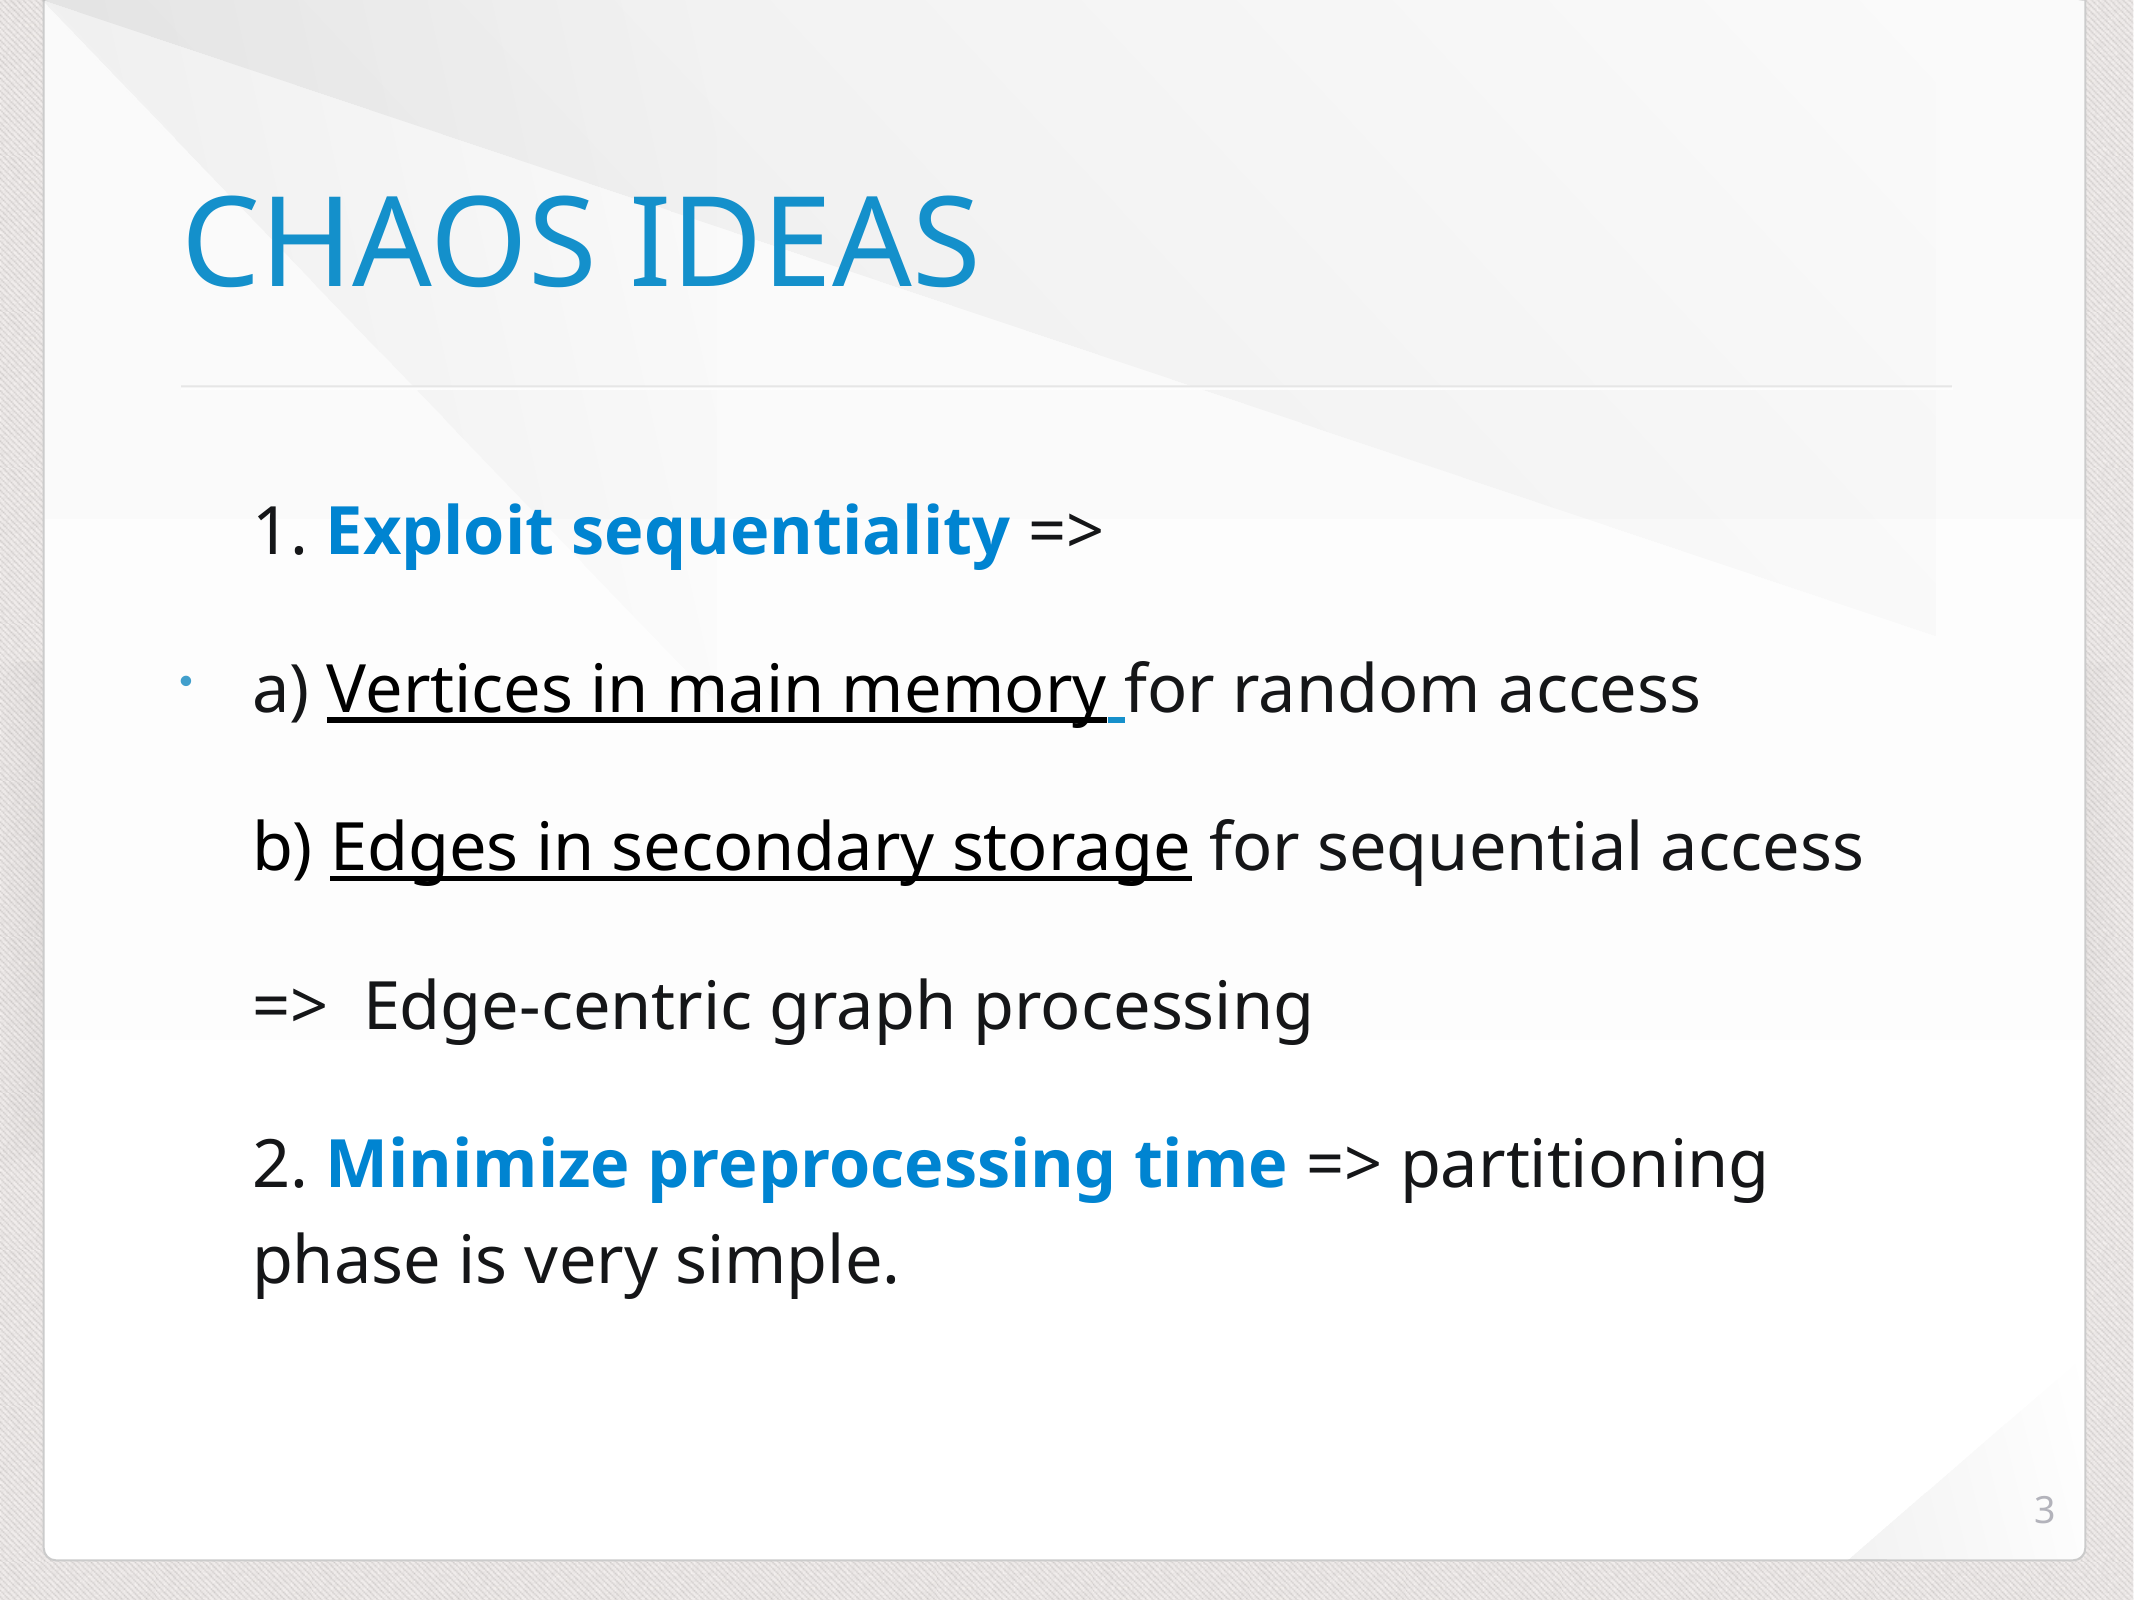

# CHAOS IDEAS
1. Exploit sequentiality =>
a) Vertices in main memory for random access
b) Edges in secondary storage for sequential access
=> Edge-centric graph processing
2. Minimize preprocessing time => partitioning phase is very simple.